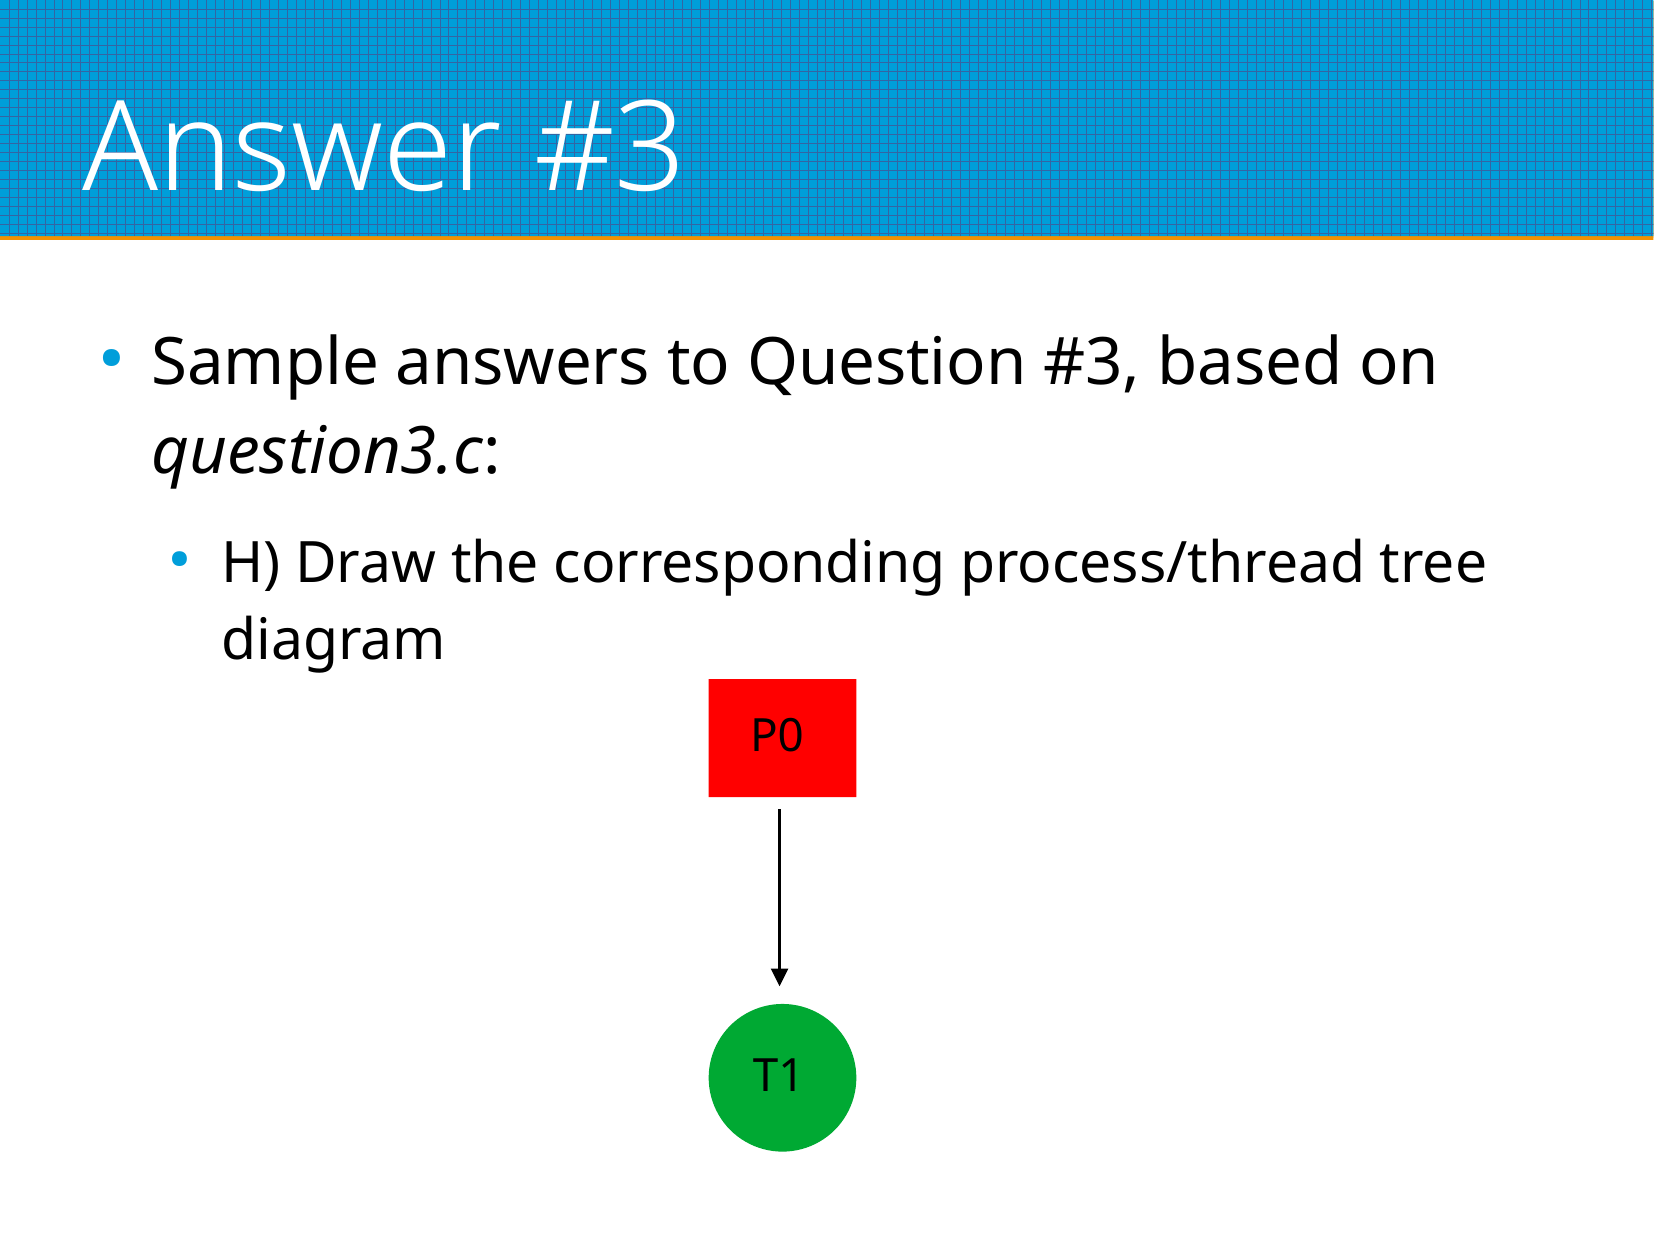

# Answer #3
Sample answers to Question #3, based on question3.c:
H) Draw the corresponding process/thread tree diagram
P0
T1